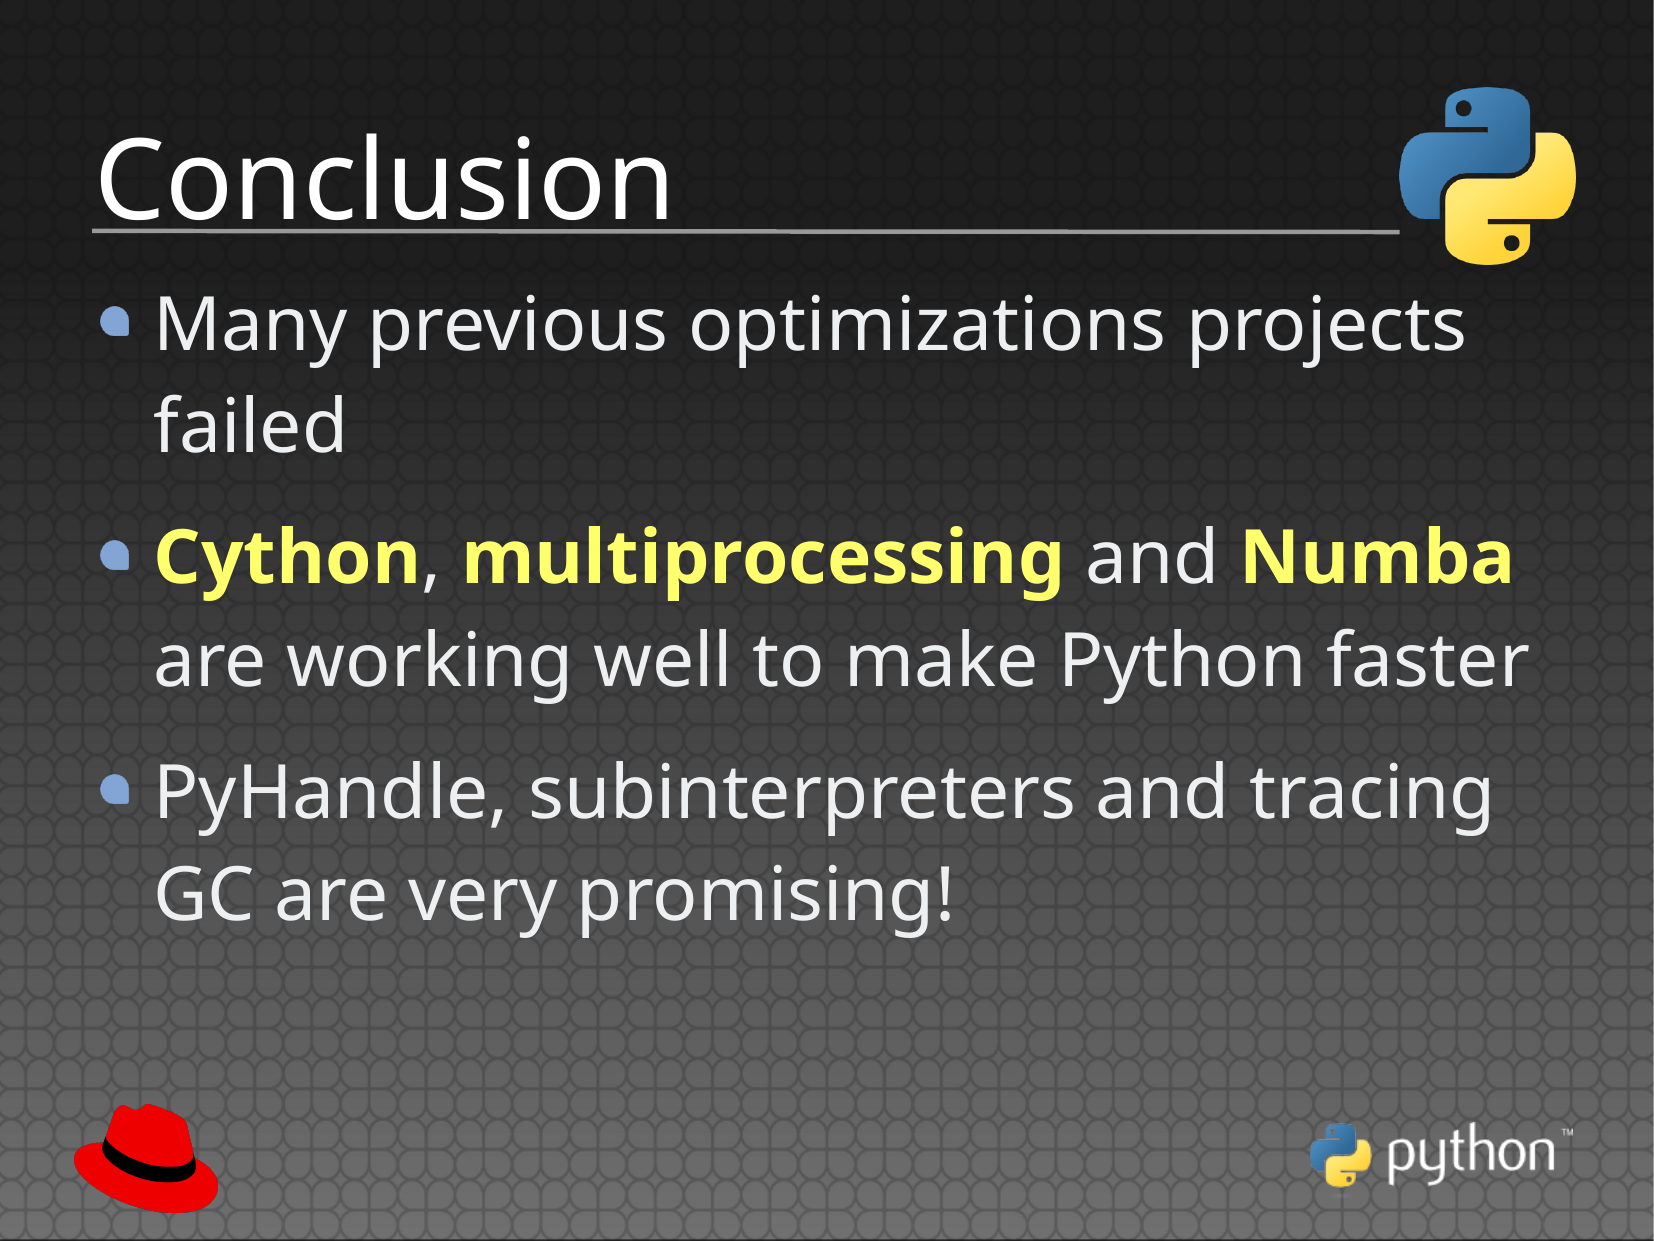

Conclusion
# Many previous optimizations projects failed
Cython, multiprocessing and Numba are working well to make Python faster
PyHandle, subinterpreters and tracing GC are very promising!